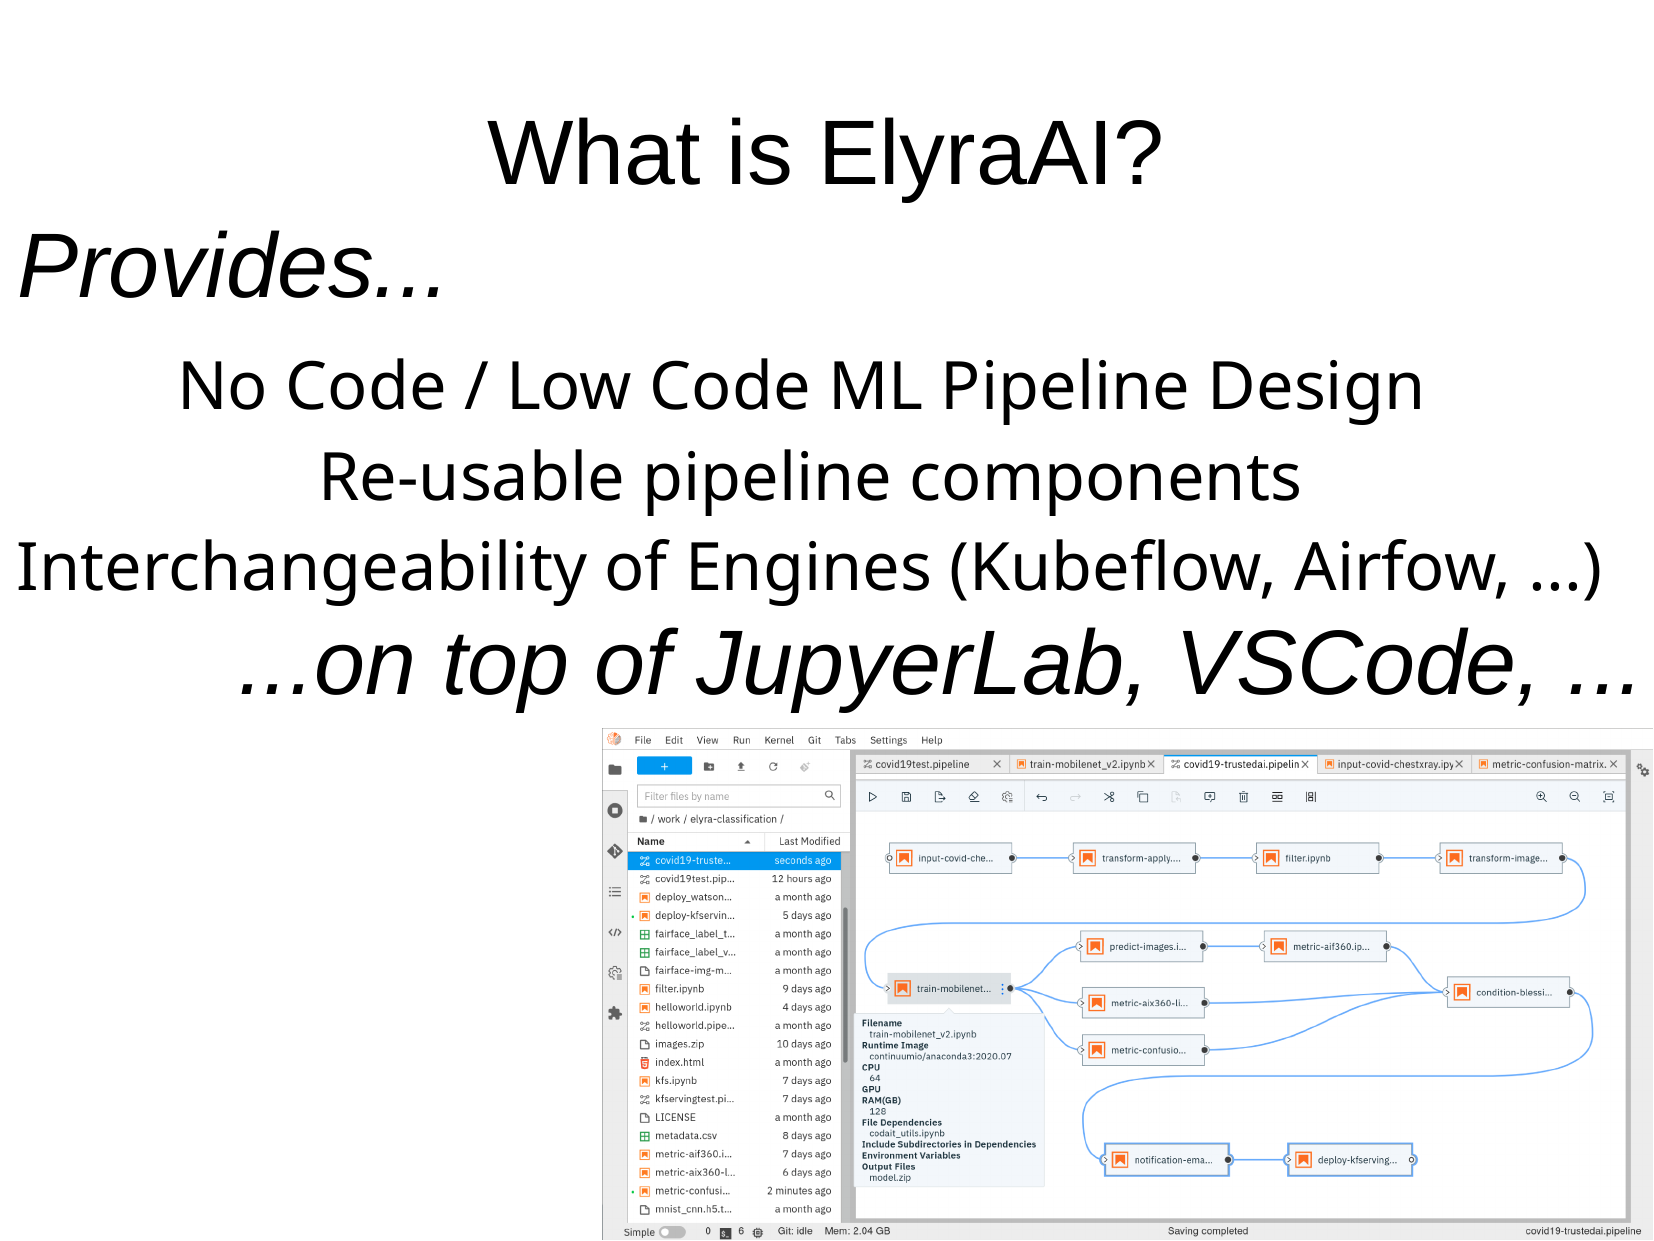

# What is ElyraAI?
Provides...
No Code / Low Code ML Pipeline Design
Re-usable pipeline components
Interchangeability of Engines (Kubeflow, Airfow, ...)
...on top of JupyerLab, VSCode, ...